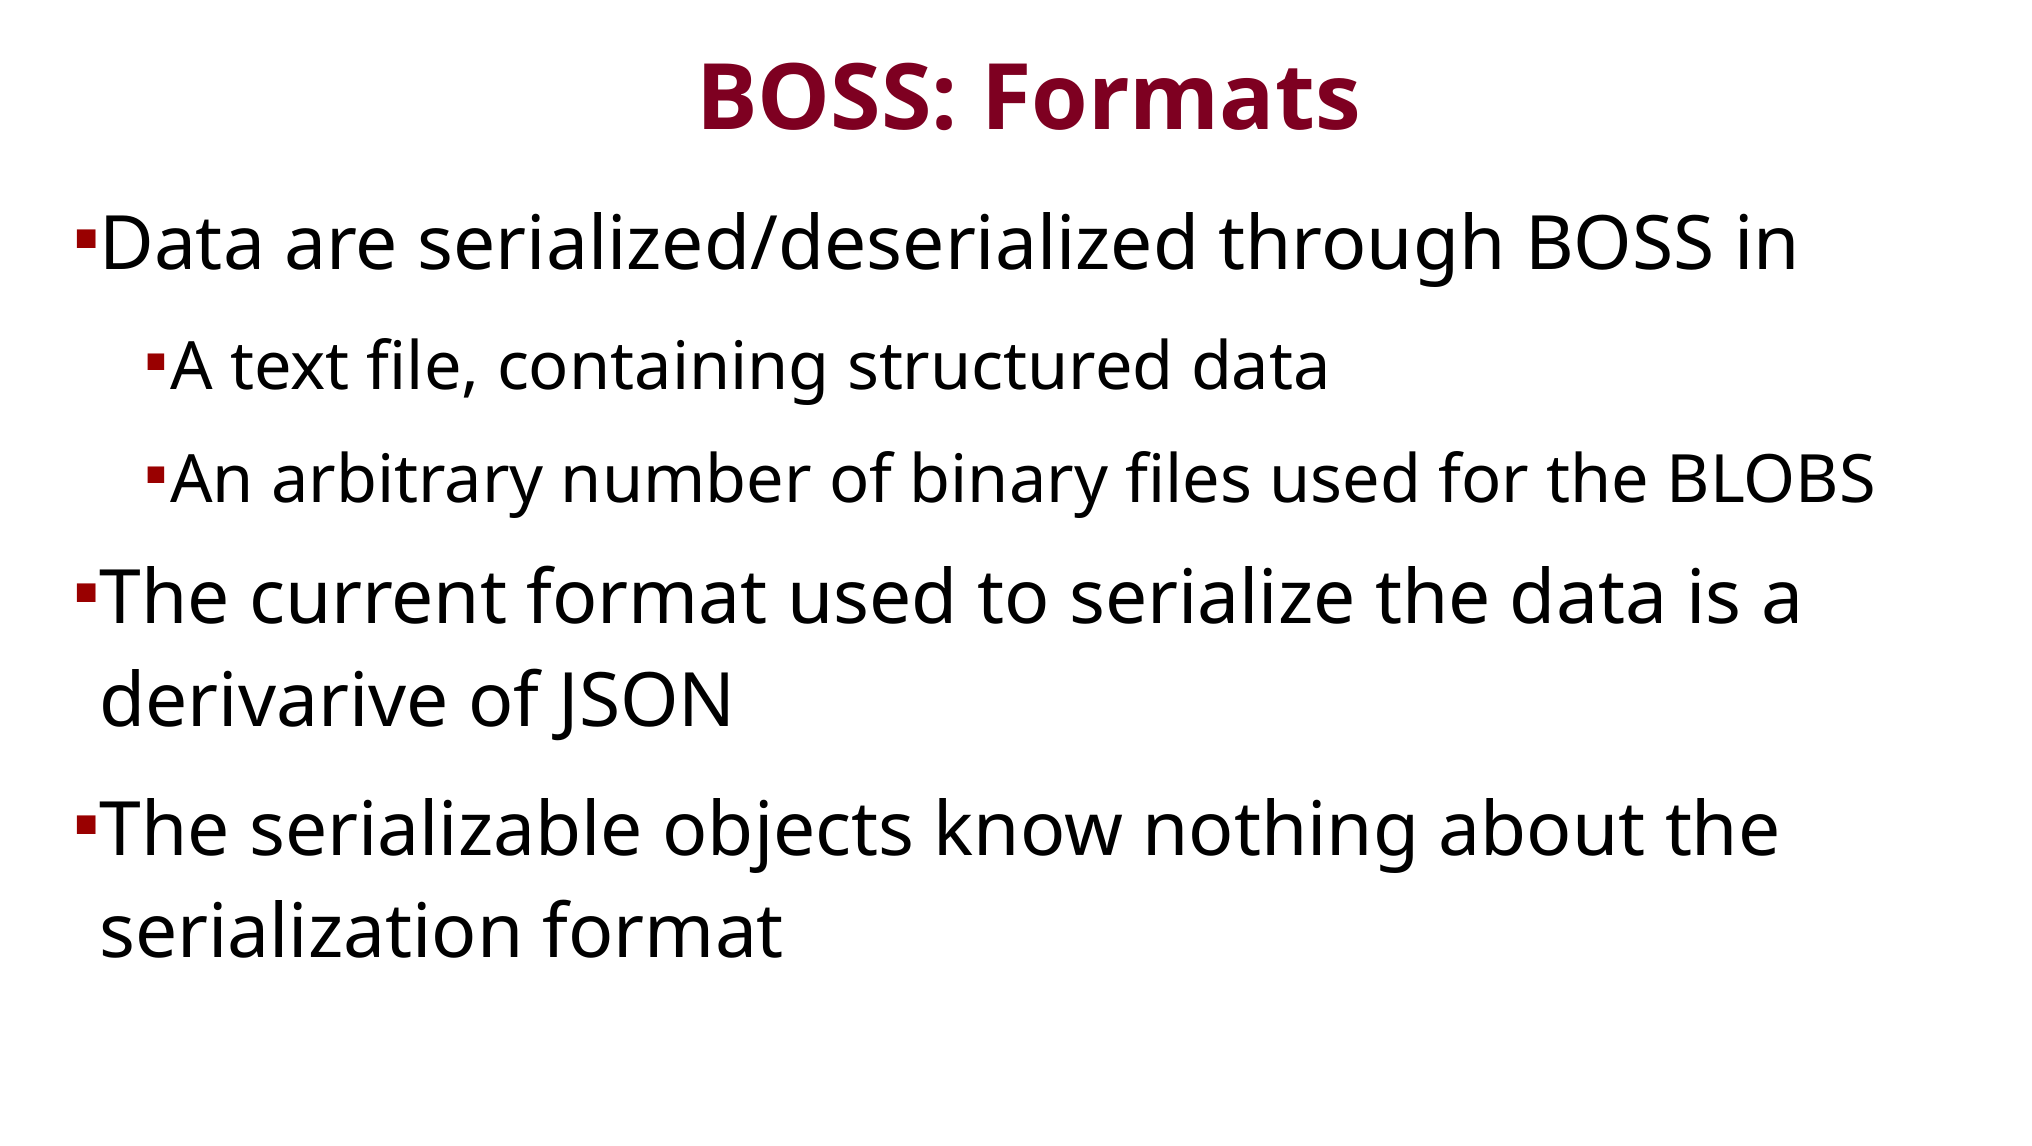

# BOSS: Formats
Data are serialized/deserialized through BOSS in
A text file, containing structured data
An arbitrary number of binary files used for the BLOBS
The current format used to serialize the data is a derivarive of JSON
The serializable objects know nothing about the serialization format